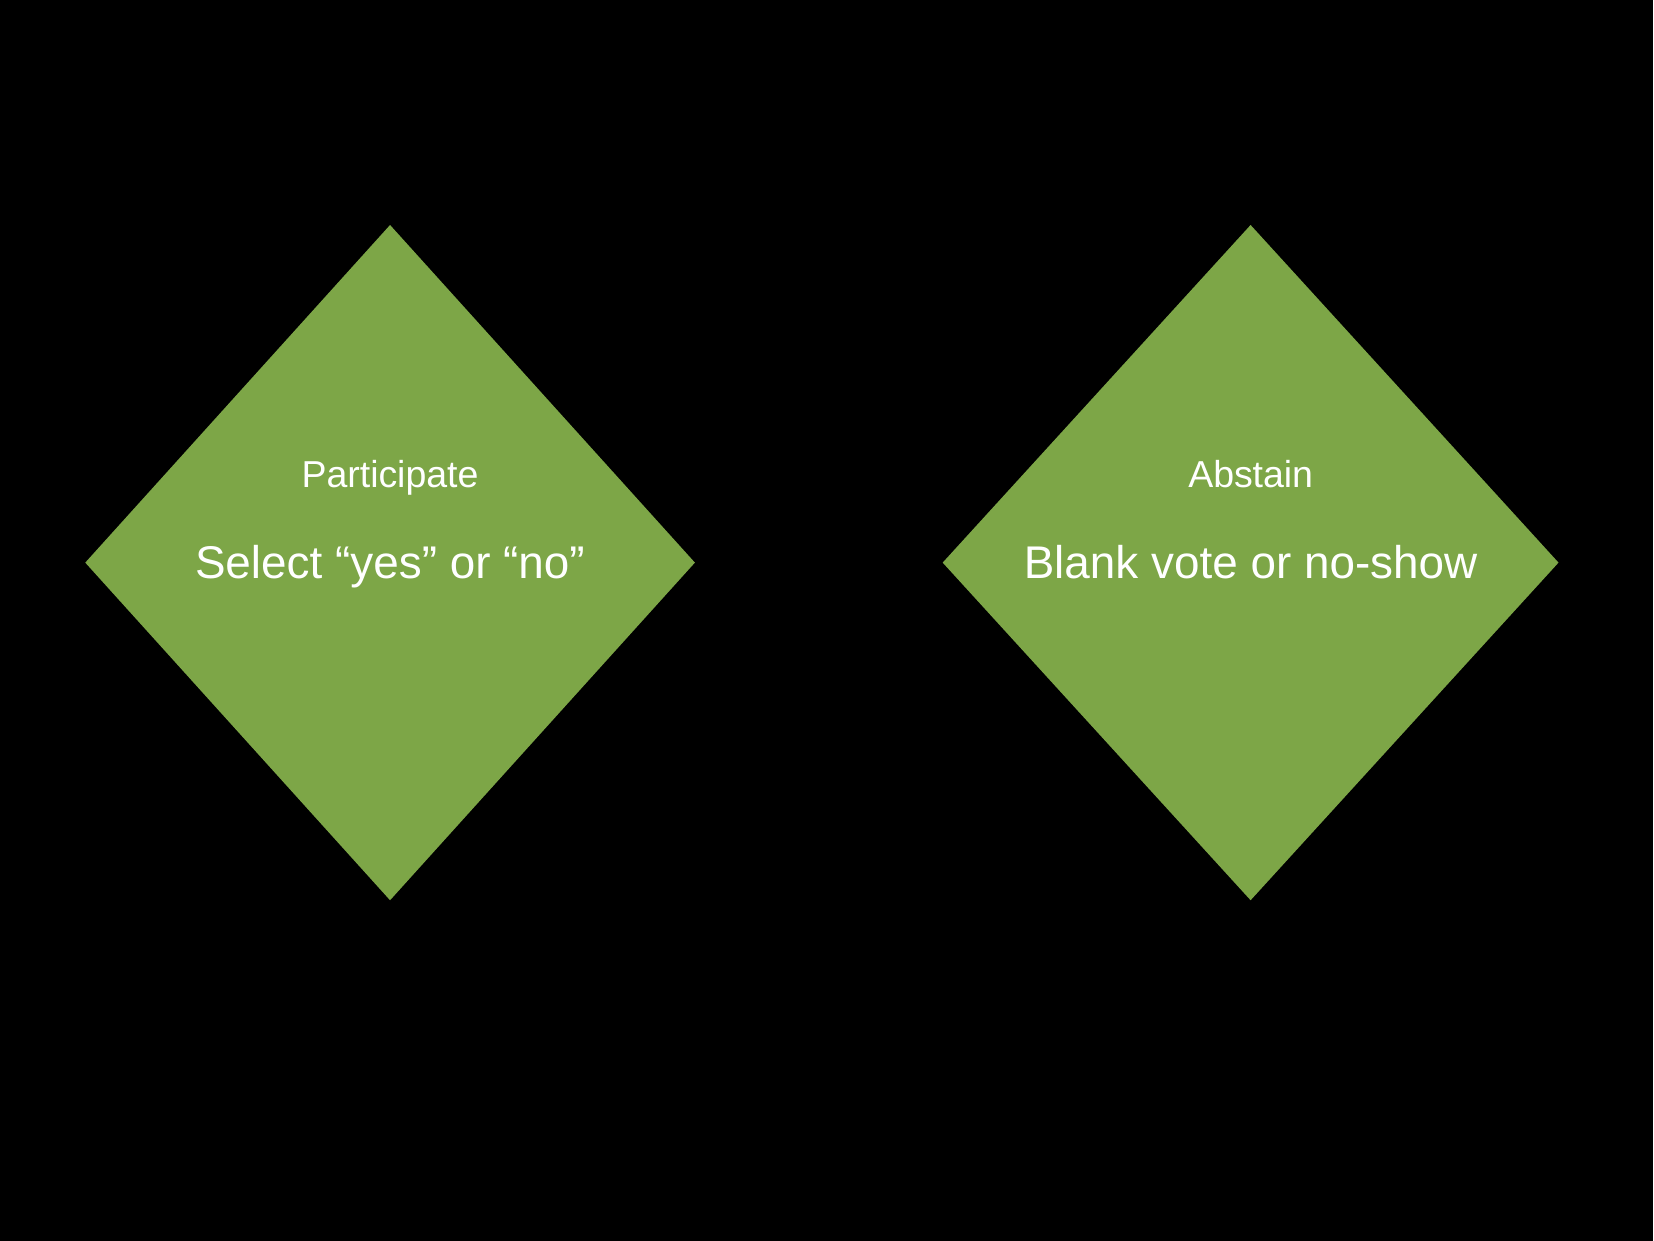

Participate
Select “yes” or “no”
Abstain
Blank vote or no-show